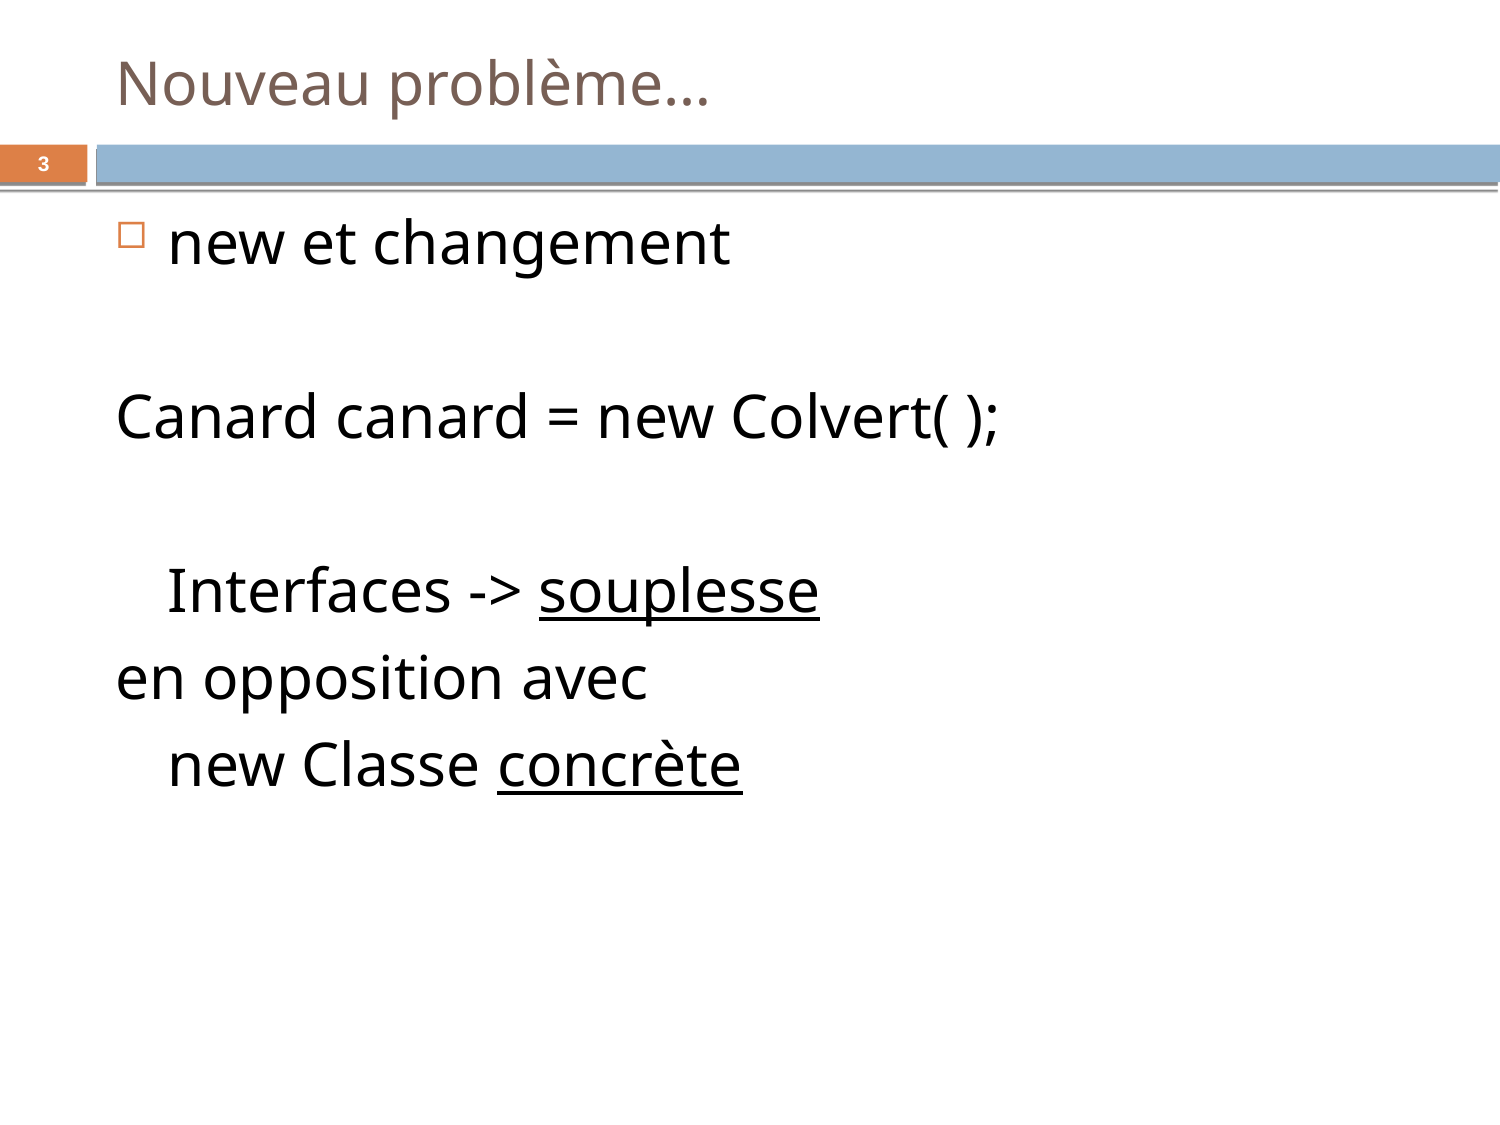

# Nouveau problème…
new et changement
Canard canard = new Colvert( );
	Interfaces -> souplesse
en opposition avec
	new Classe concrète